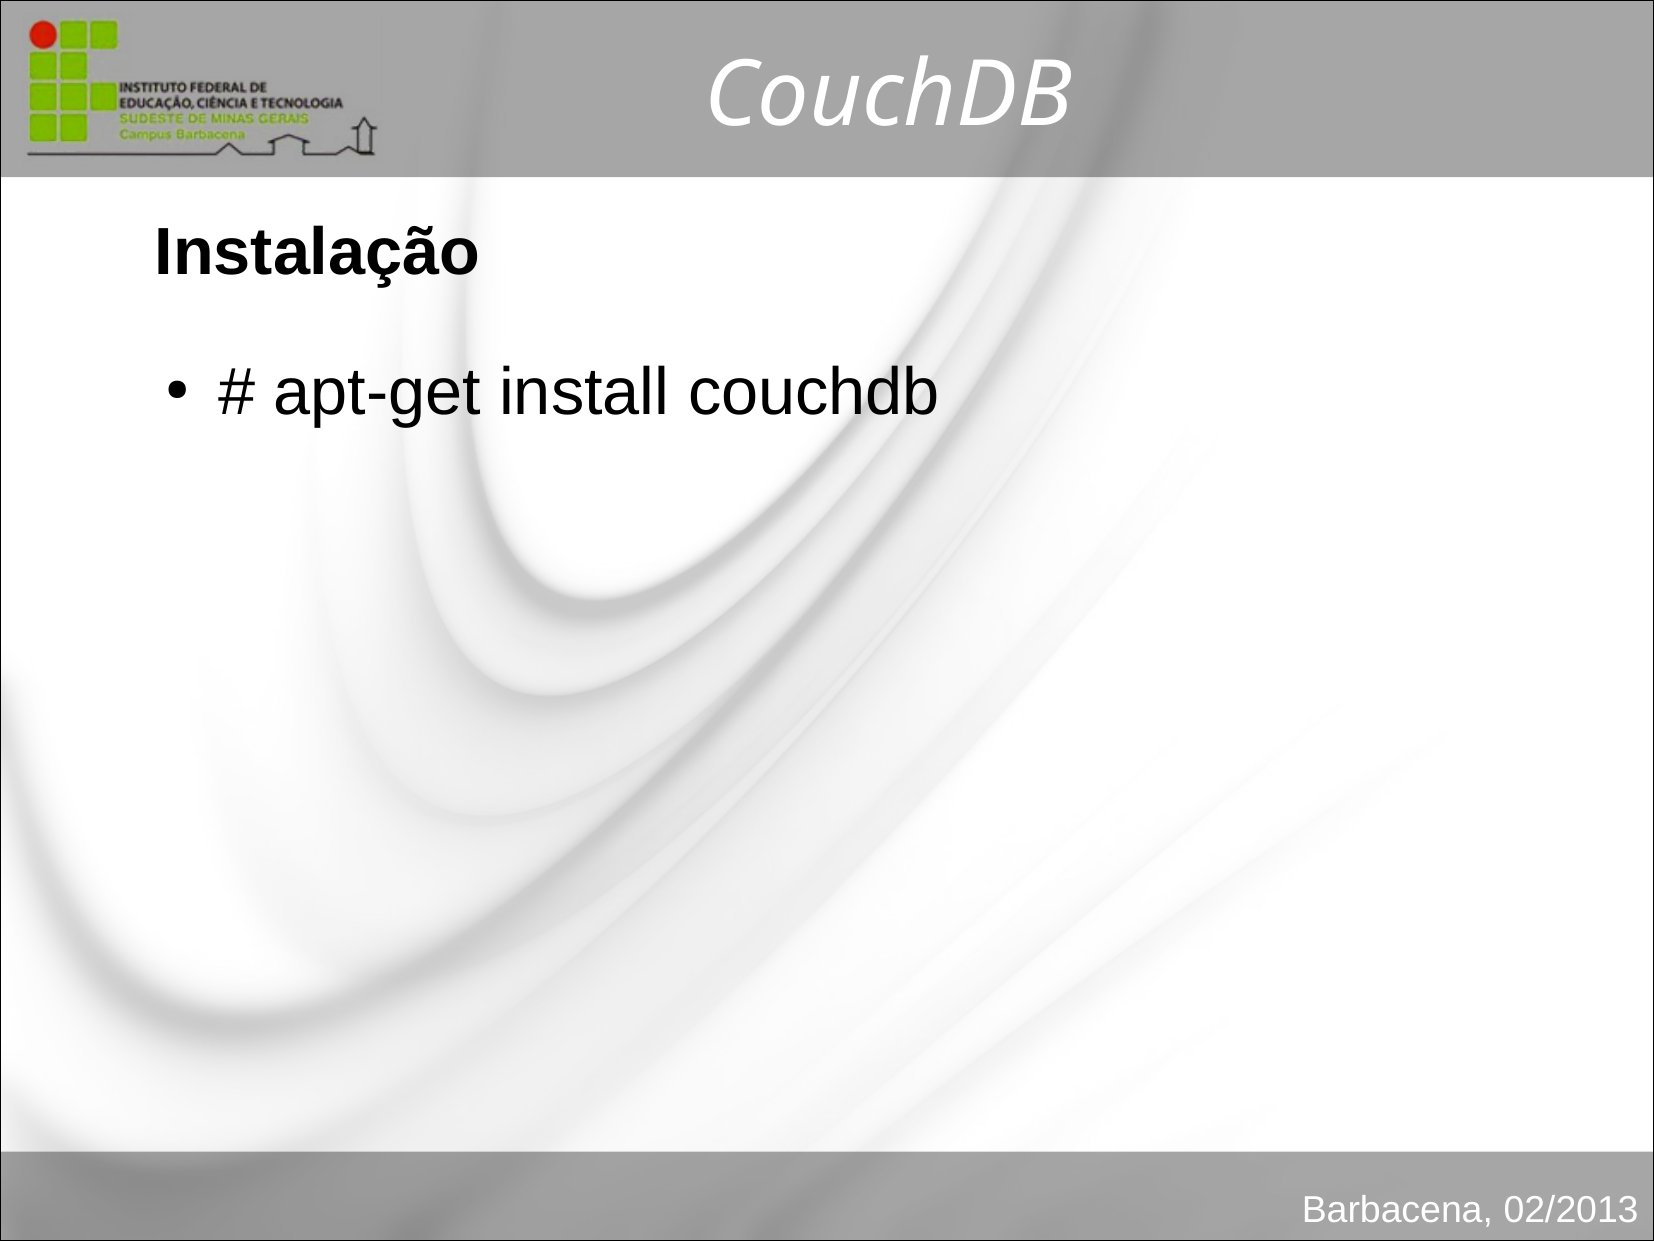

# CouchDB
Instalação
# apt-get install couchdb
Barbacena, 02/2013